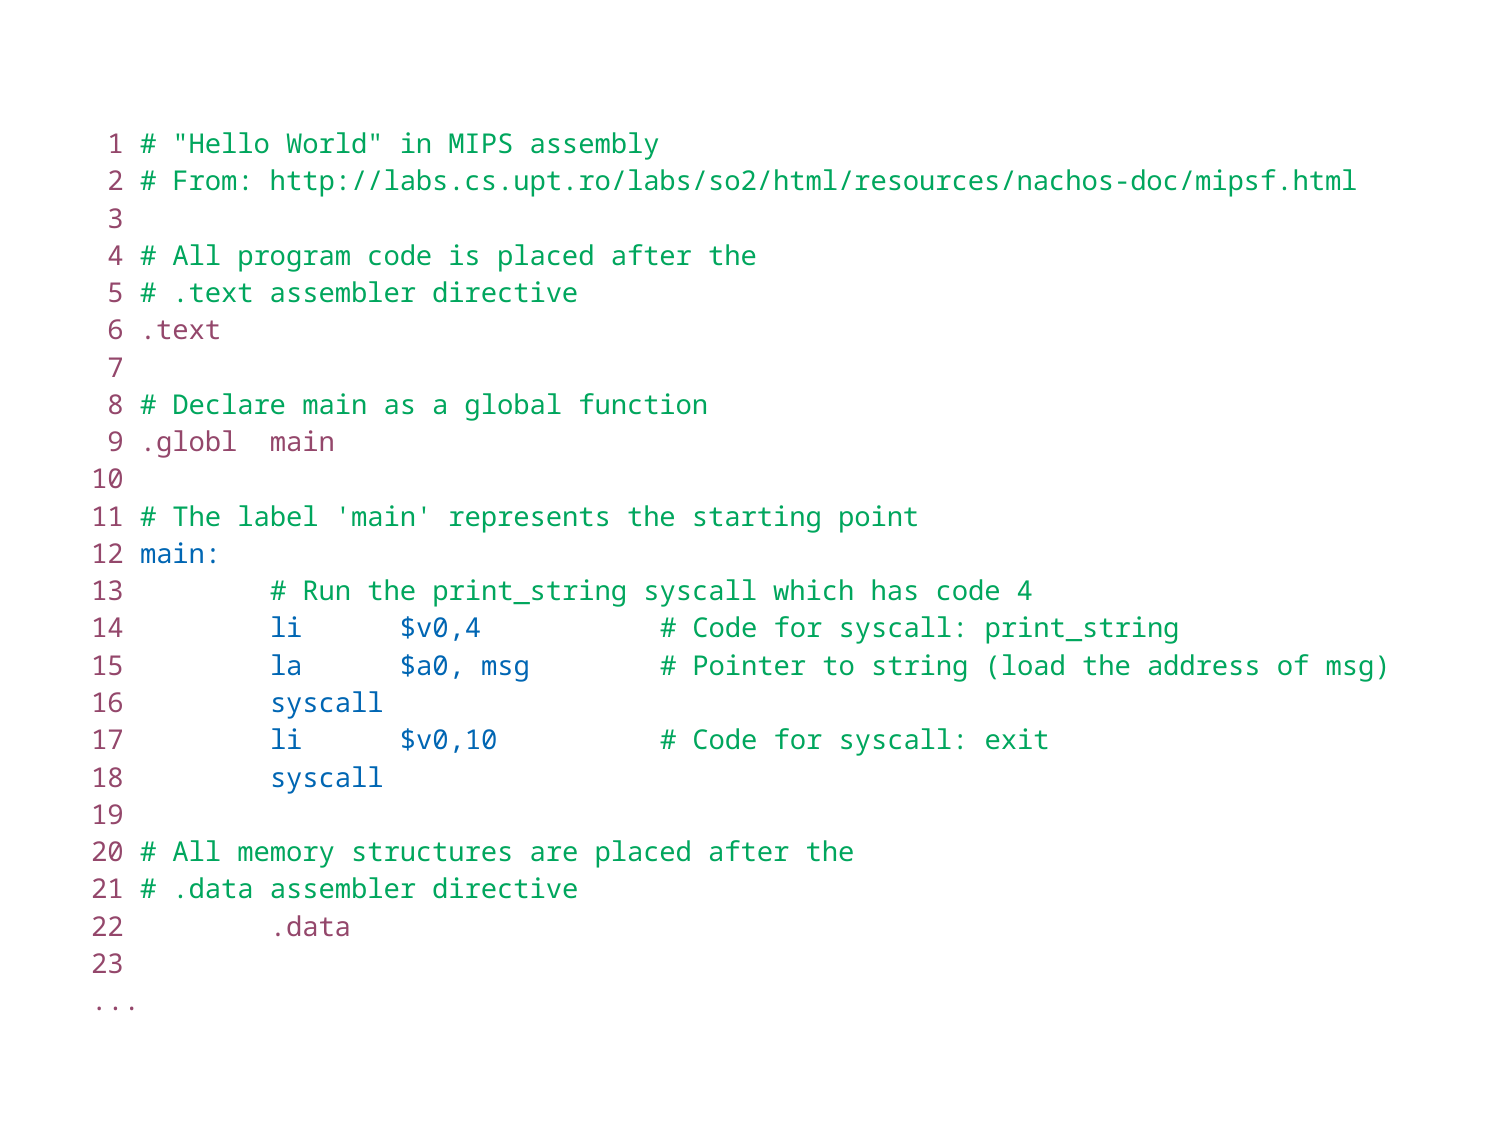

# 1 # "Hello World" in MIPS assembly
 2 # From: http://labs.cs.upt.ro/labs/so2/html/resources/nachos-doc/mipsf.html
 3
 4 # All program code is placed after the
 5 # .text assembler directive
 6 .text
 7
 8 # Declare main as a global function
 9 .globl main
 10
 11 # The label 'main' represents the starting point
 12 main:
 13 # Run the print_string syscall which has code 4
 14 li $v0,4 # Code for syscall: print_string
 15 la $a0, msg # Pointer to string (load the address of msg)
 16 syscall
 17 li $v0,10 # Code for syscall: exit
 18 syscall
 19
 20 # All memory structures are placed after the
 21 # .data assembler directive
 22 .data
 23
 ...